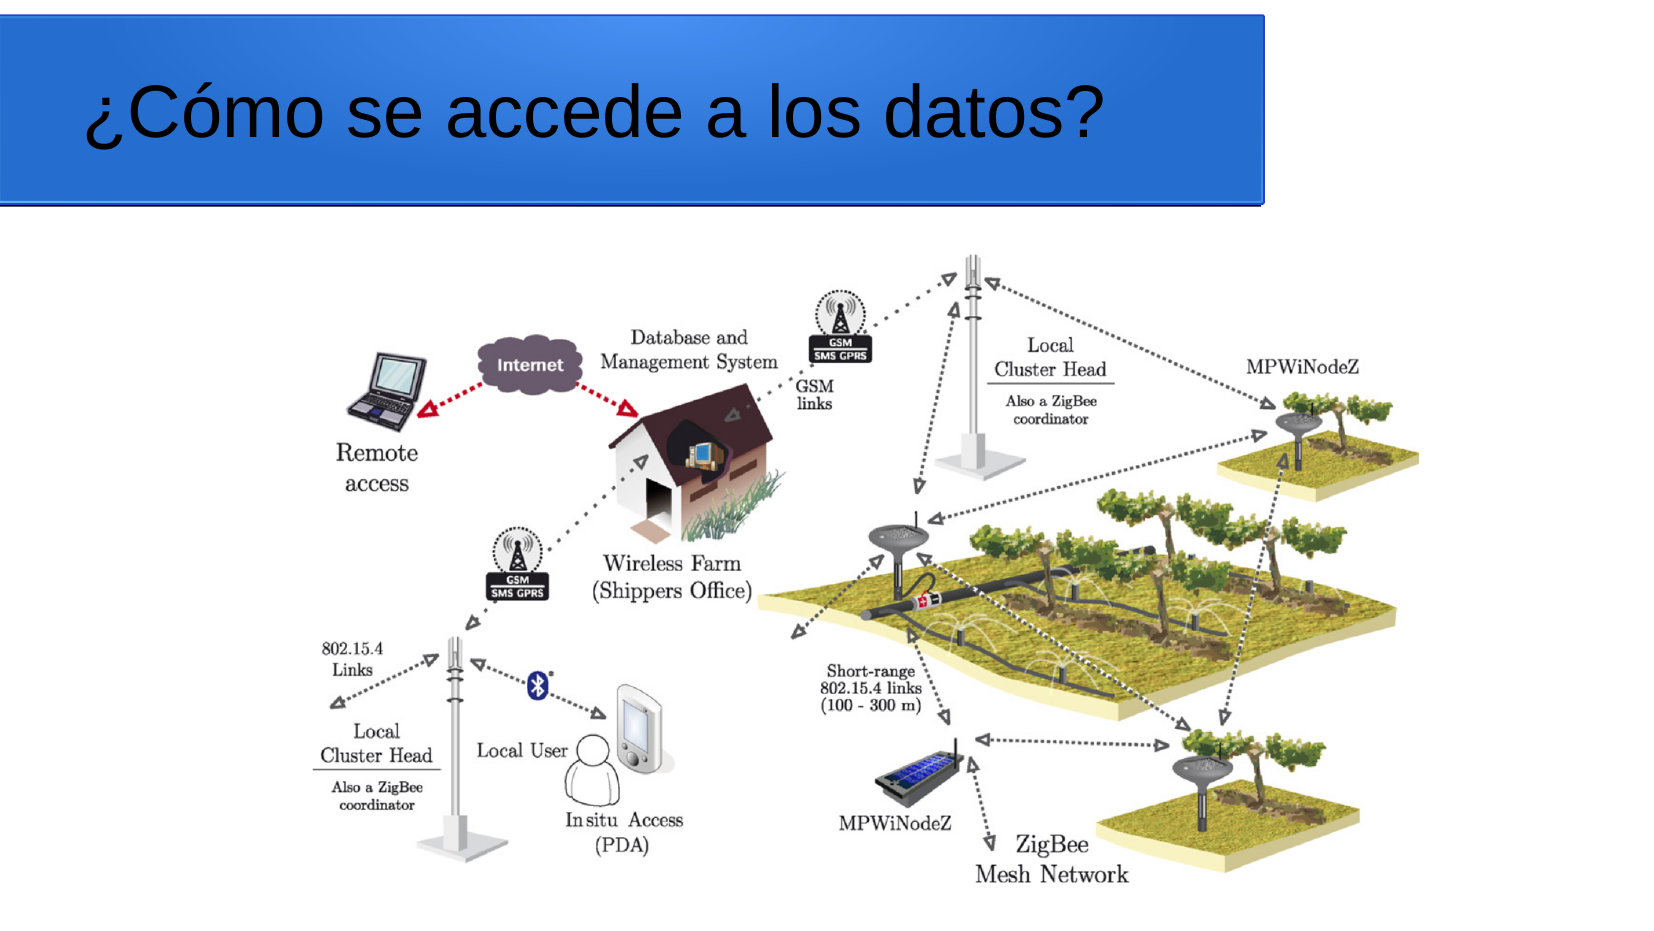

# ¿Cómo se accede a los datos?